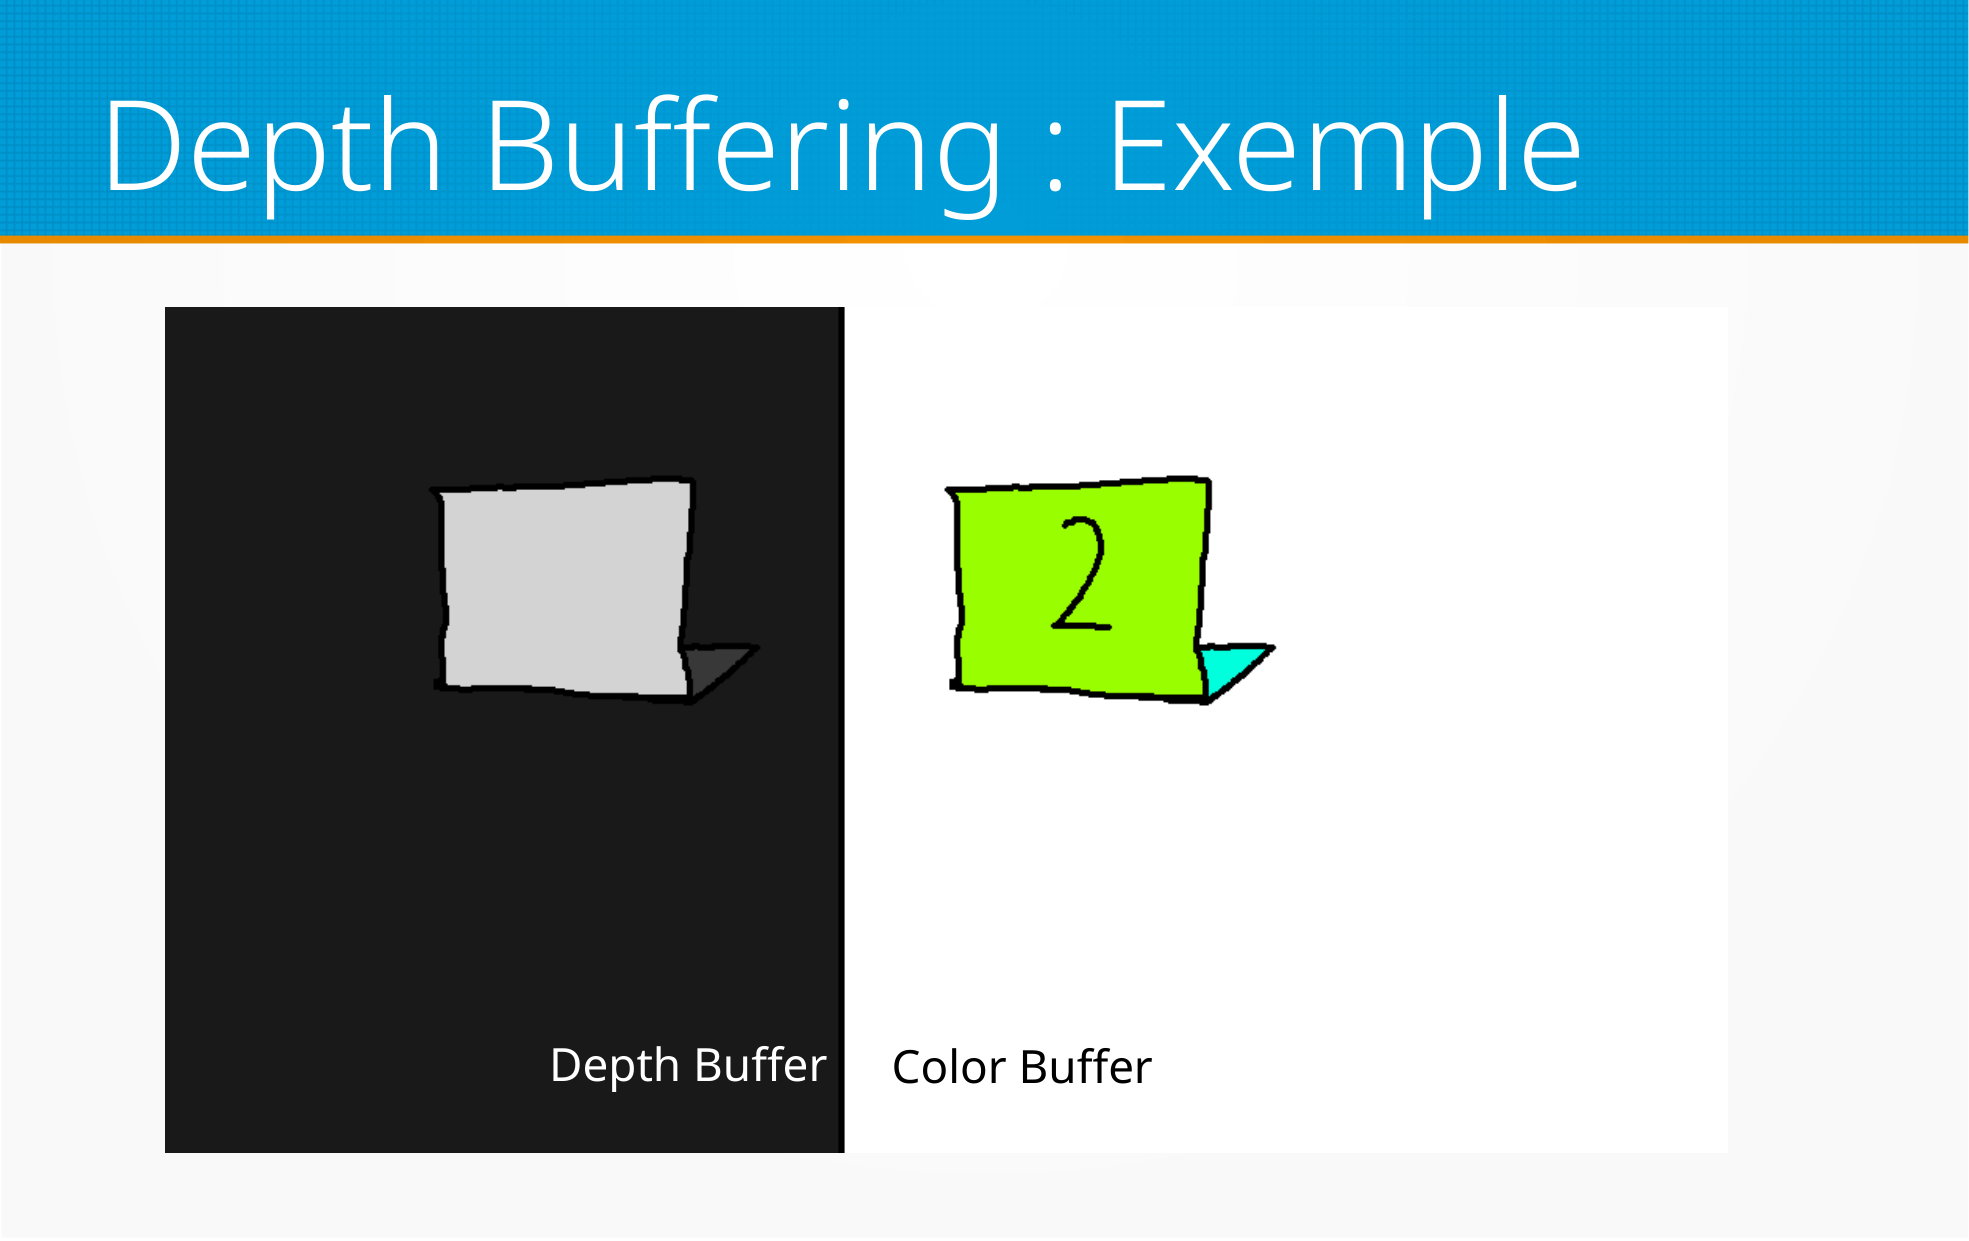

# Depth Buffering : Exemple
Depth Buffer
Color Buffer